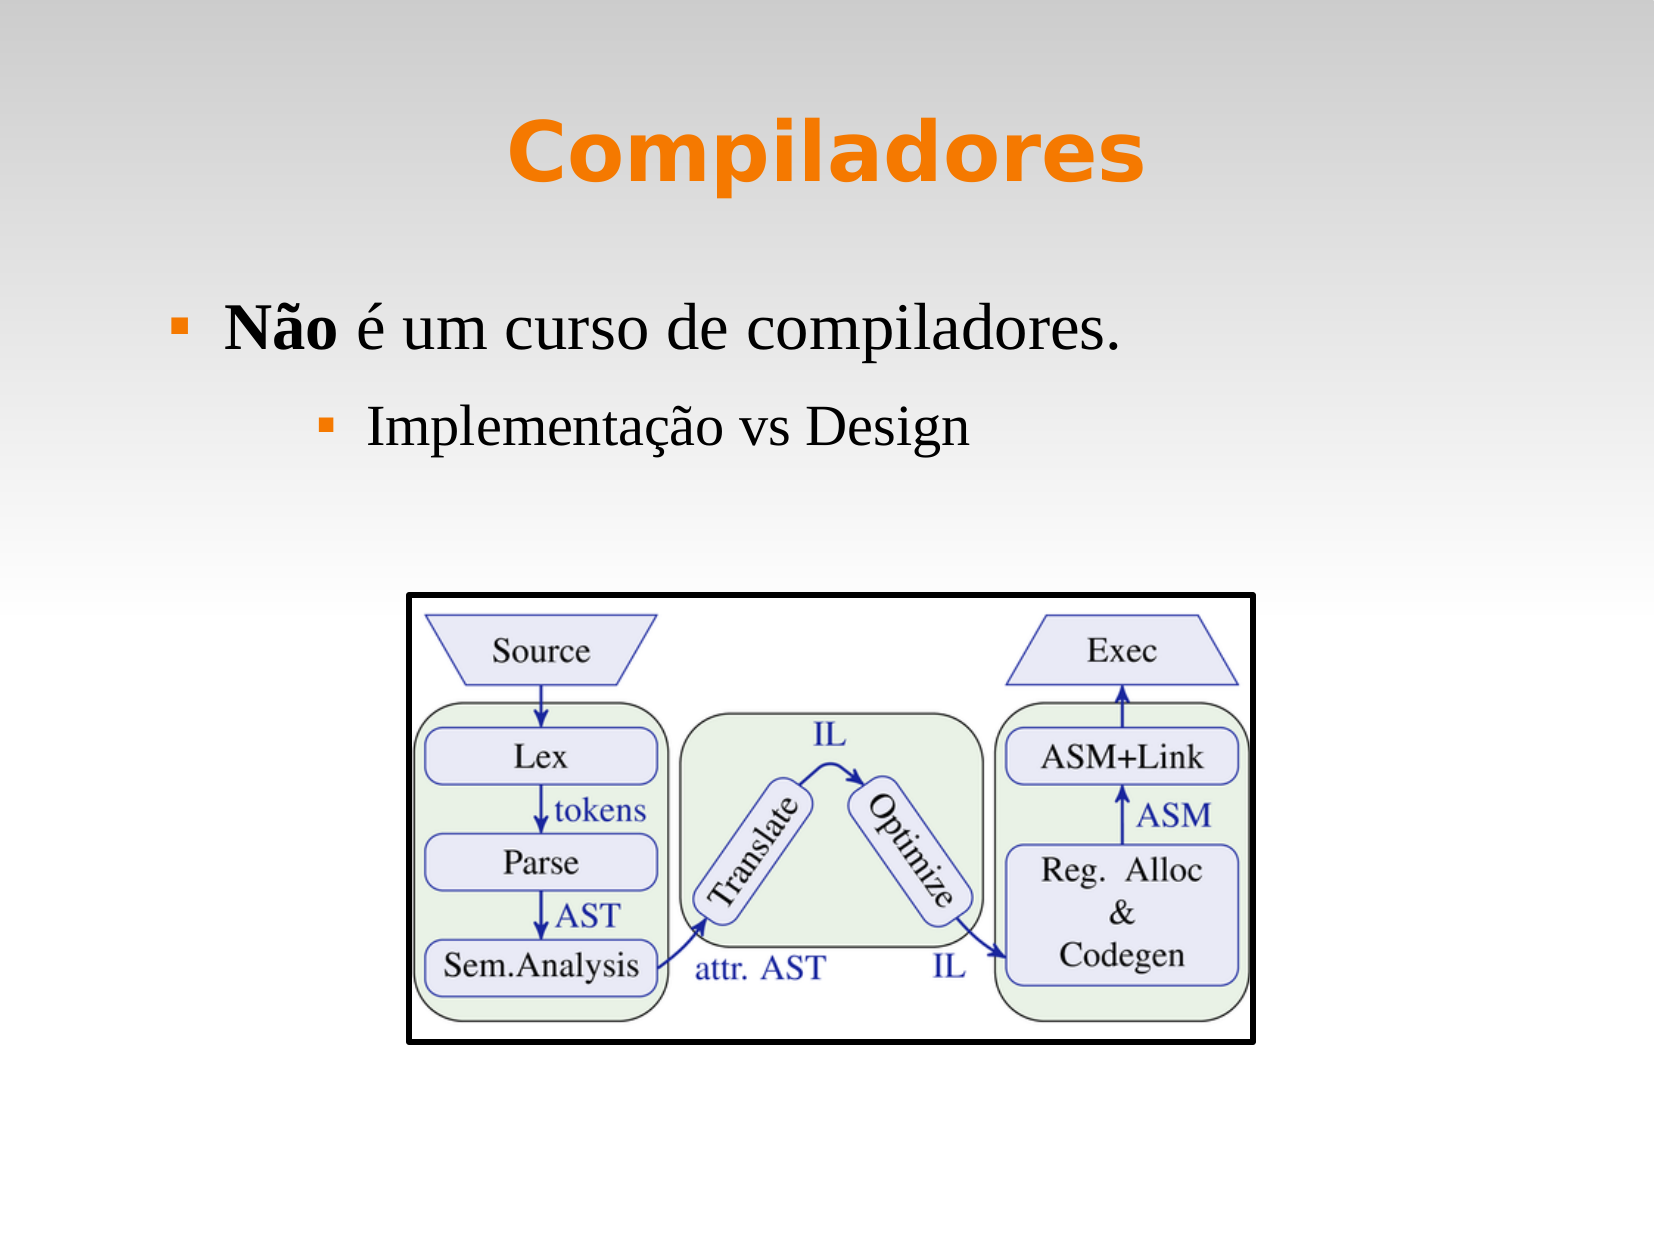

# Compiladores
Não é um curso de compiladores.
Implementação vs Design